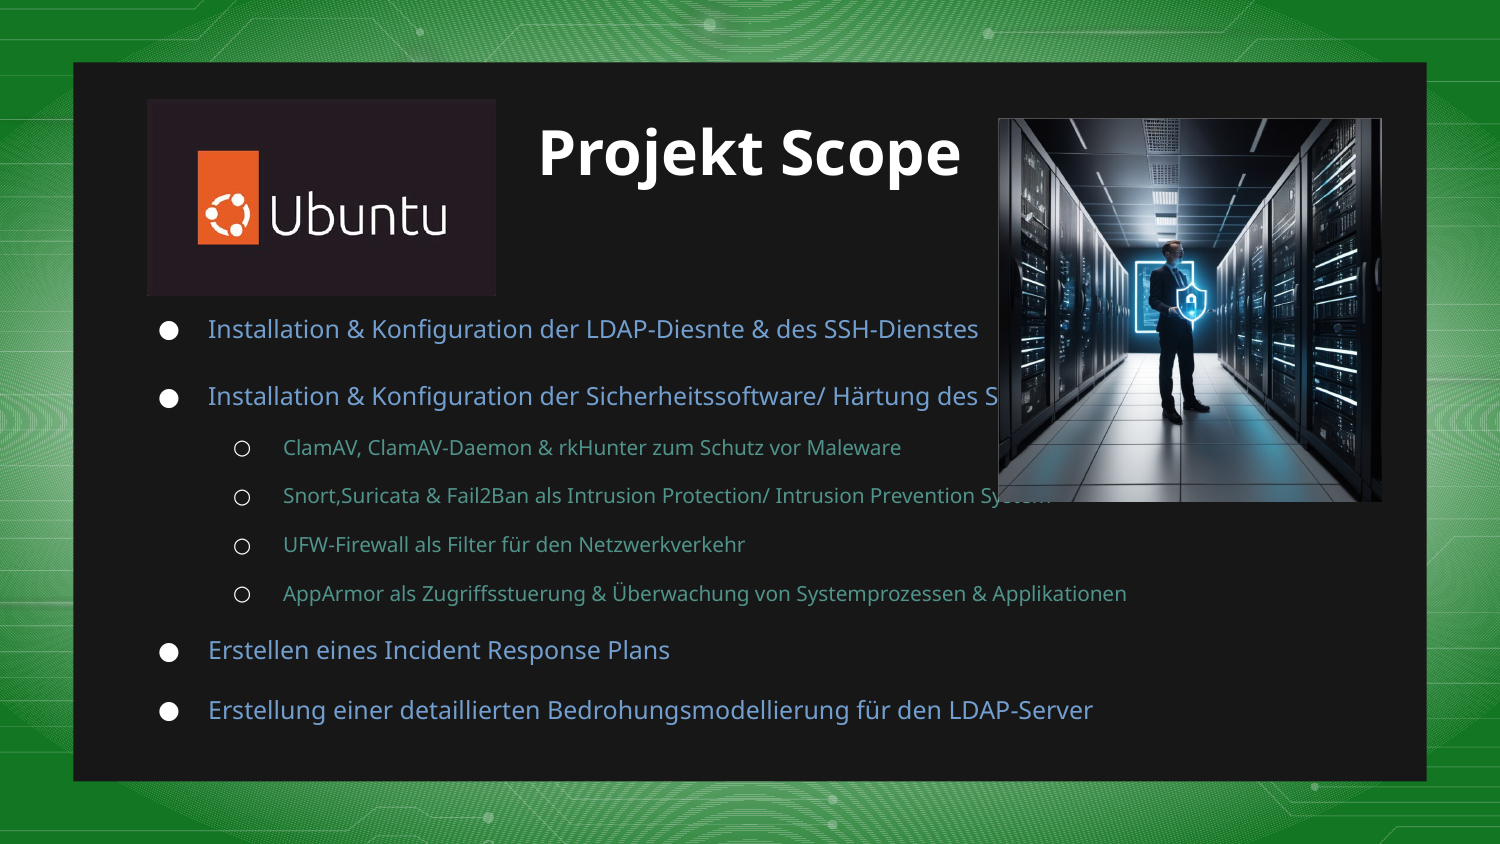

# Projekt Scope
Installation & Konfiguration der LDAP-Diesnte & des SSH-Dienstes
Installation & Konfiguration der Sicherheitssoftware/ Härtung des Servers
ClamAV, ClamAV-Daemon & rkHunter zum Schutz vor Maleware
Snort,Suricata & Fail2Ban als Intrusion Protection/ Intrusion Prevention System
UFW-Firewall als Filter für den Netzwerkverkehr
AppArmor als Zugriffsstuerung & Überwachung von Systemprozessen & Applikationen
Erstellen eines Incident Response Plans
Erstellung einer detaillierten Bedrohungsmodellierung für den LDAP-Server